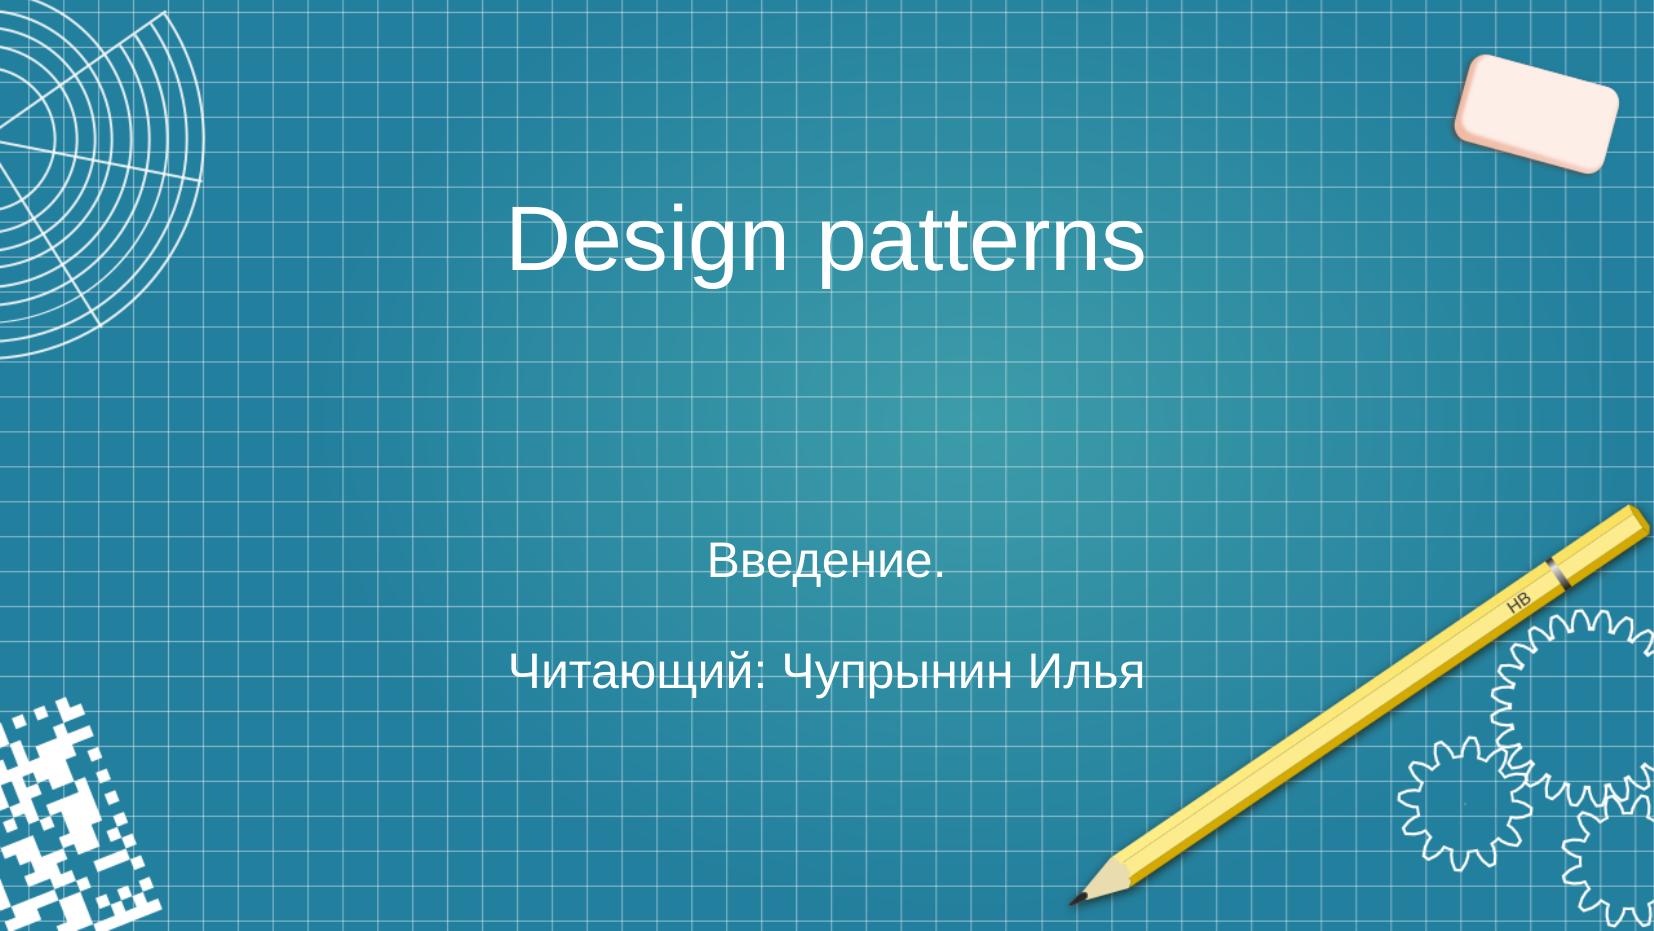

# Design patterns
Введение.
Читающий: Чупрынин Илья